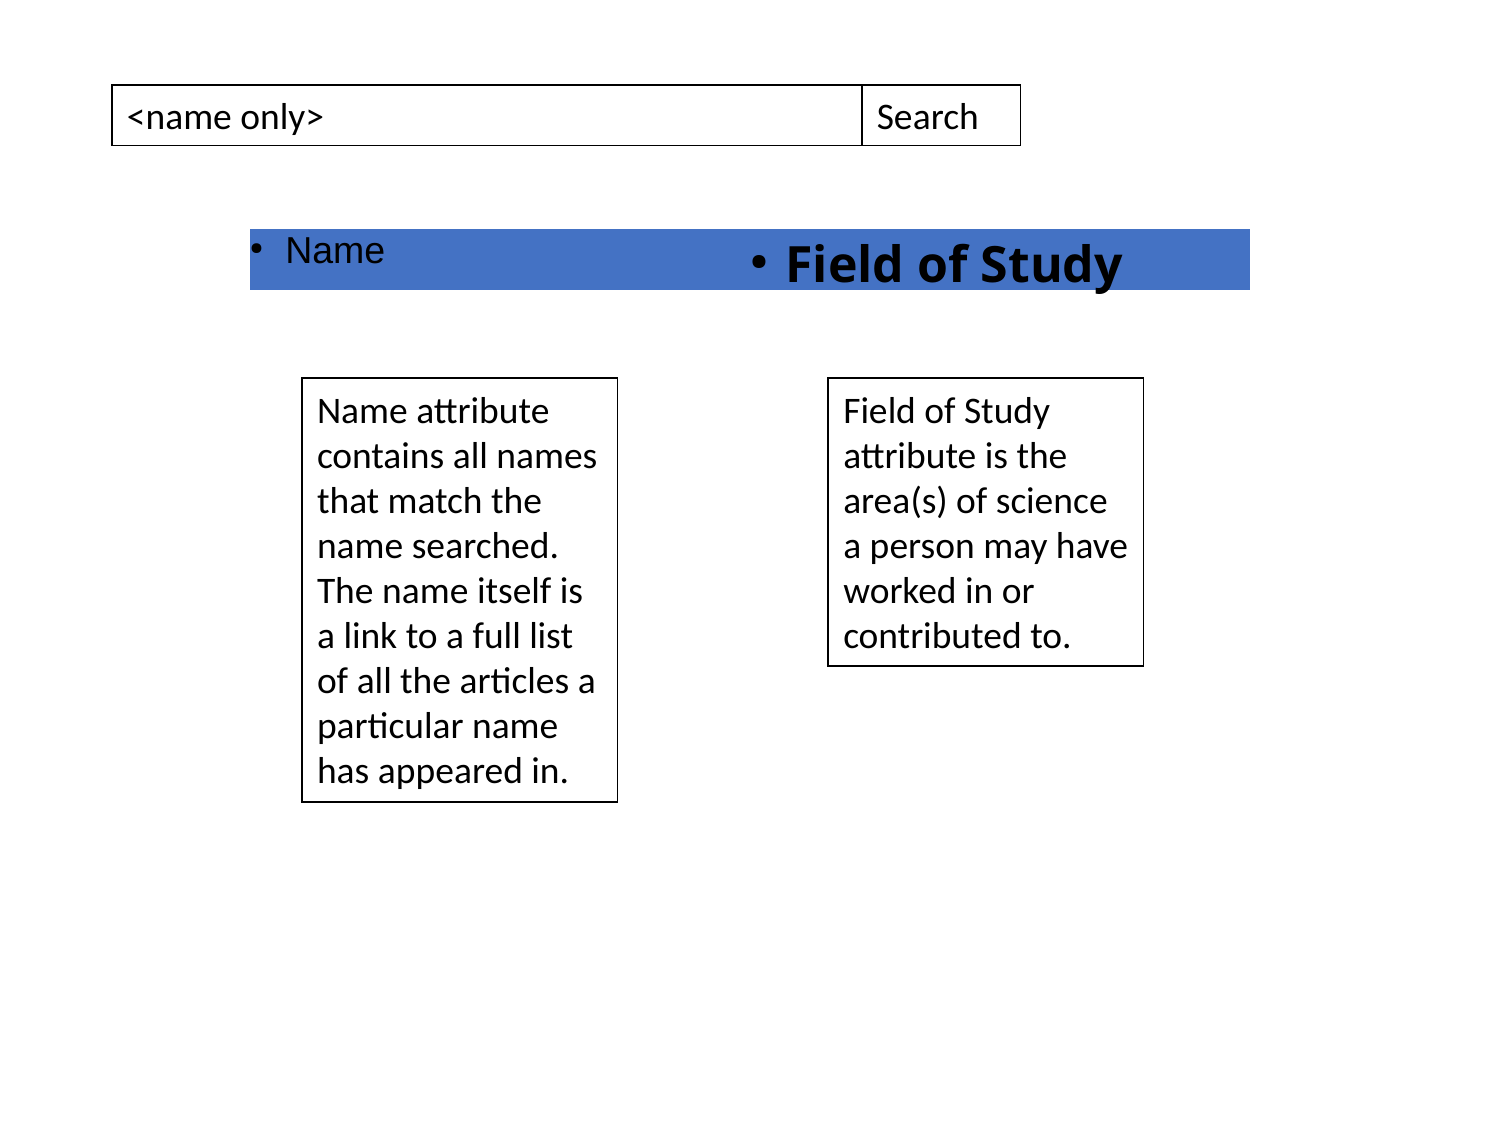

<name only>
Search
| Name | Field of Study |
| --- | --- |
Name attribute contains all names that match the name searched. The name itself is a link to a full list of all the articles a particular name has appeared in.
Field of Study attribute is the area(s) of science a person may have worked in or contributed to.